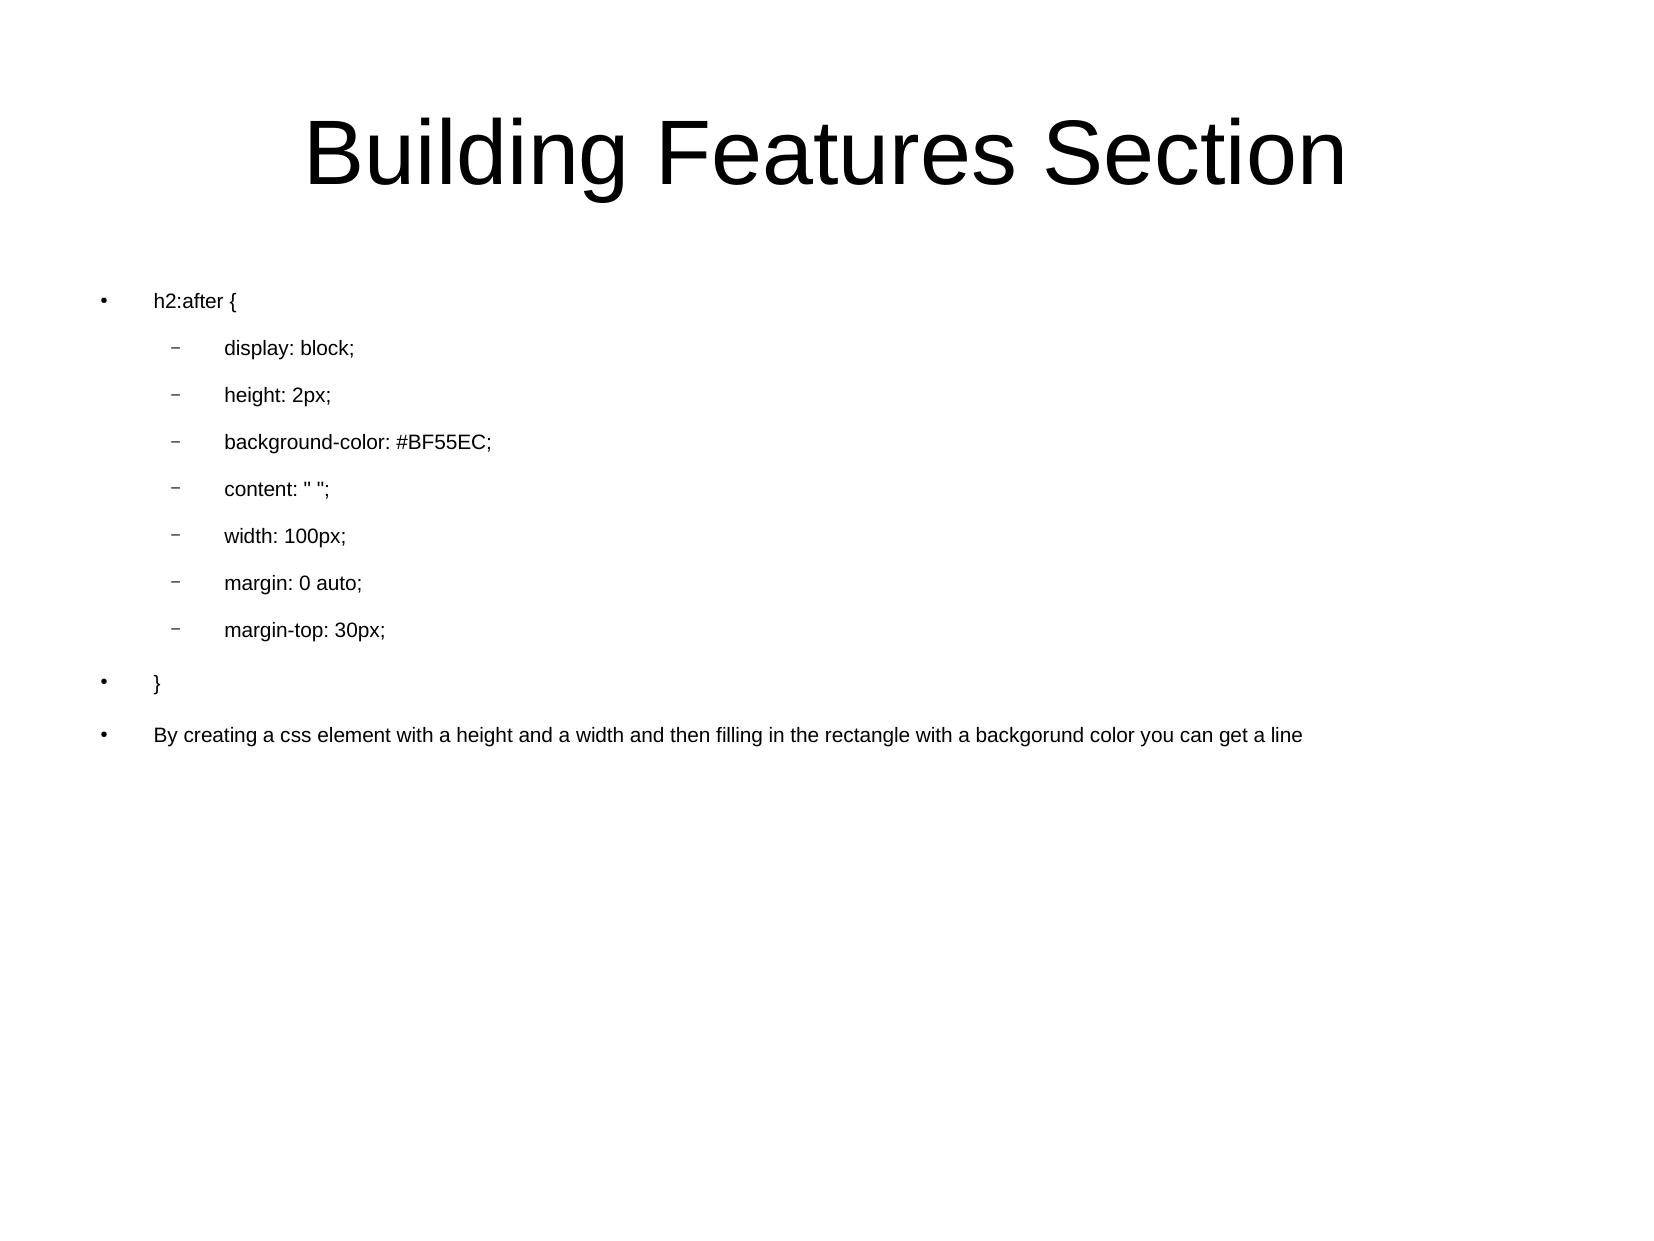

# Building Features Section
h2:after {
display: block;
height: 2px;
background-color: #BF55EC;
content: " ";
width: 100px;
margin: 0 auto;
margin-top: 30px;
}
By creating a css element with a height and a width and then filling in the rectangle with a backgorund color you can get a line